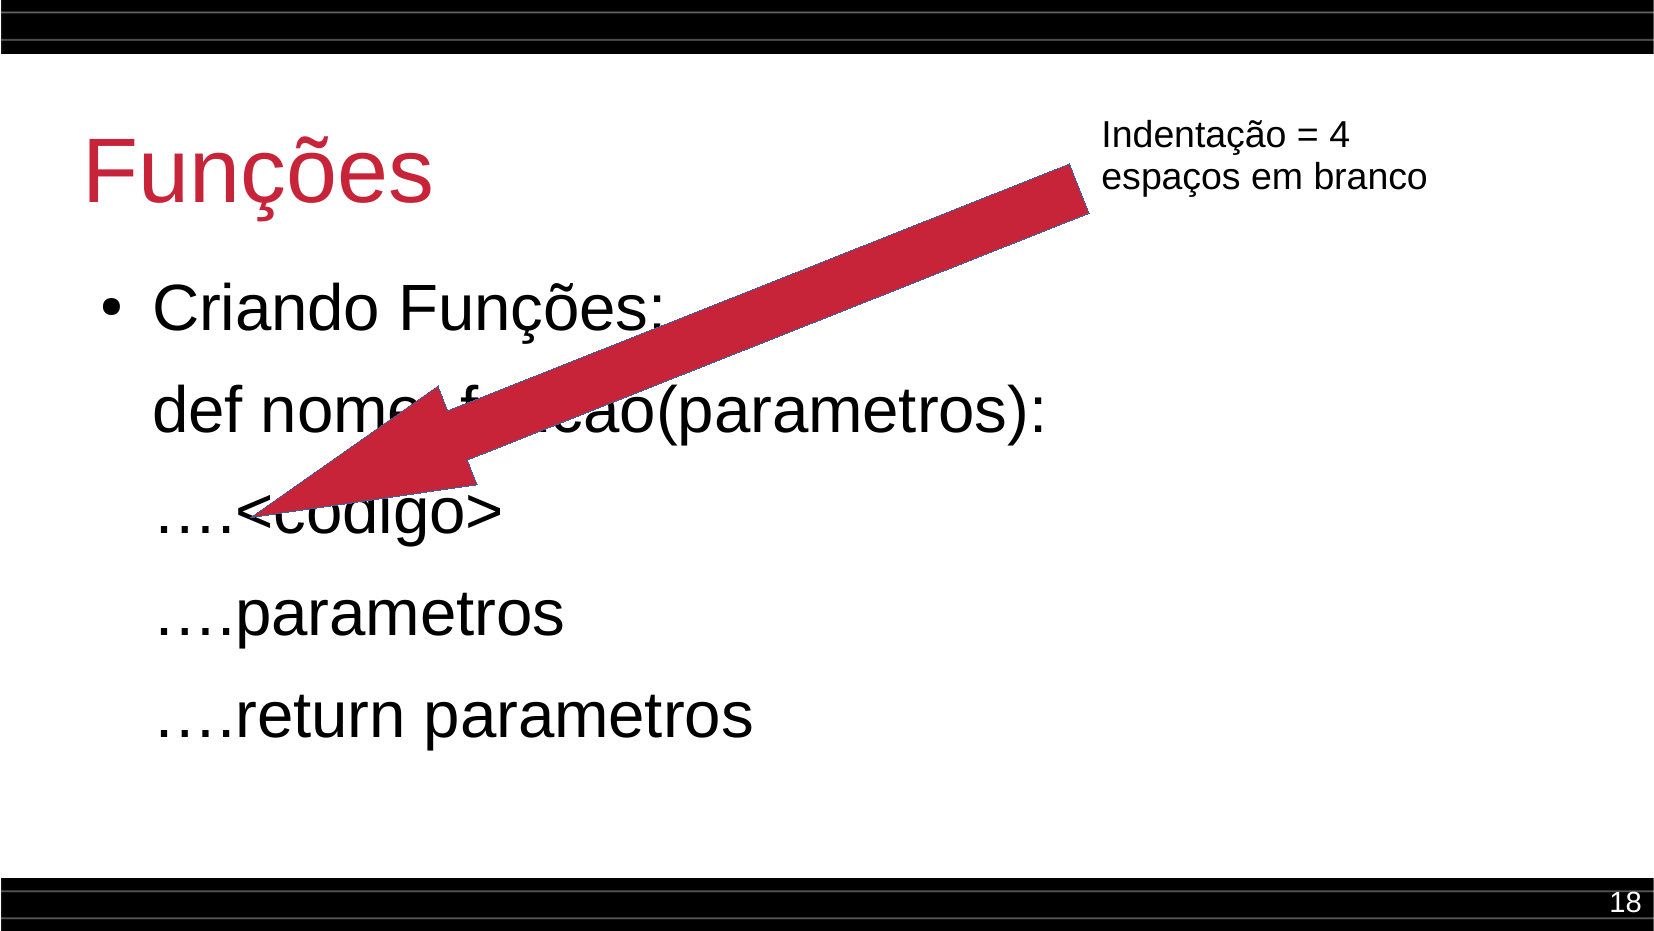

# Funções
Indentação = 4 espaços em branco
Criando Funções:
def nome_funcao(parametros):
….<código>
….parametros
….return parametros